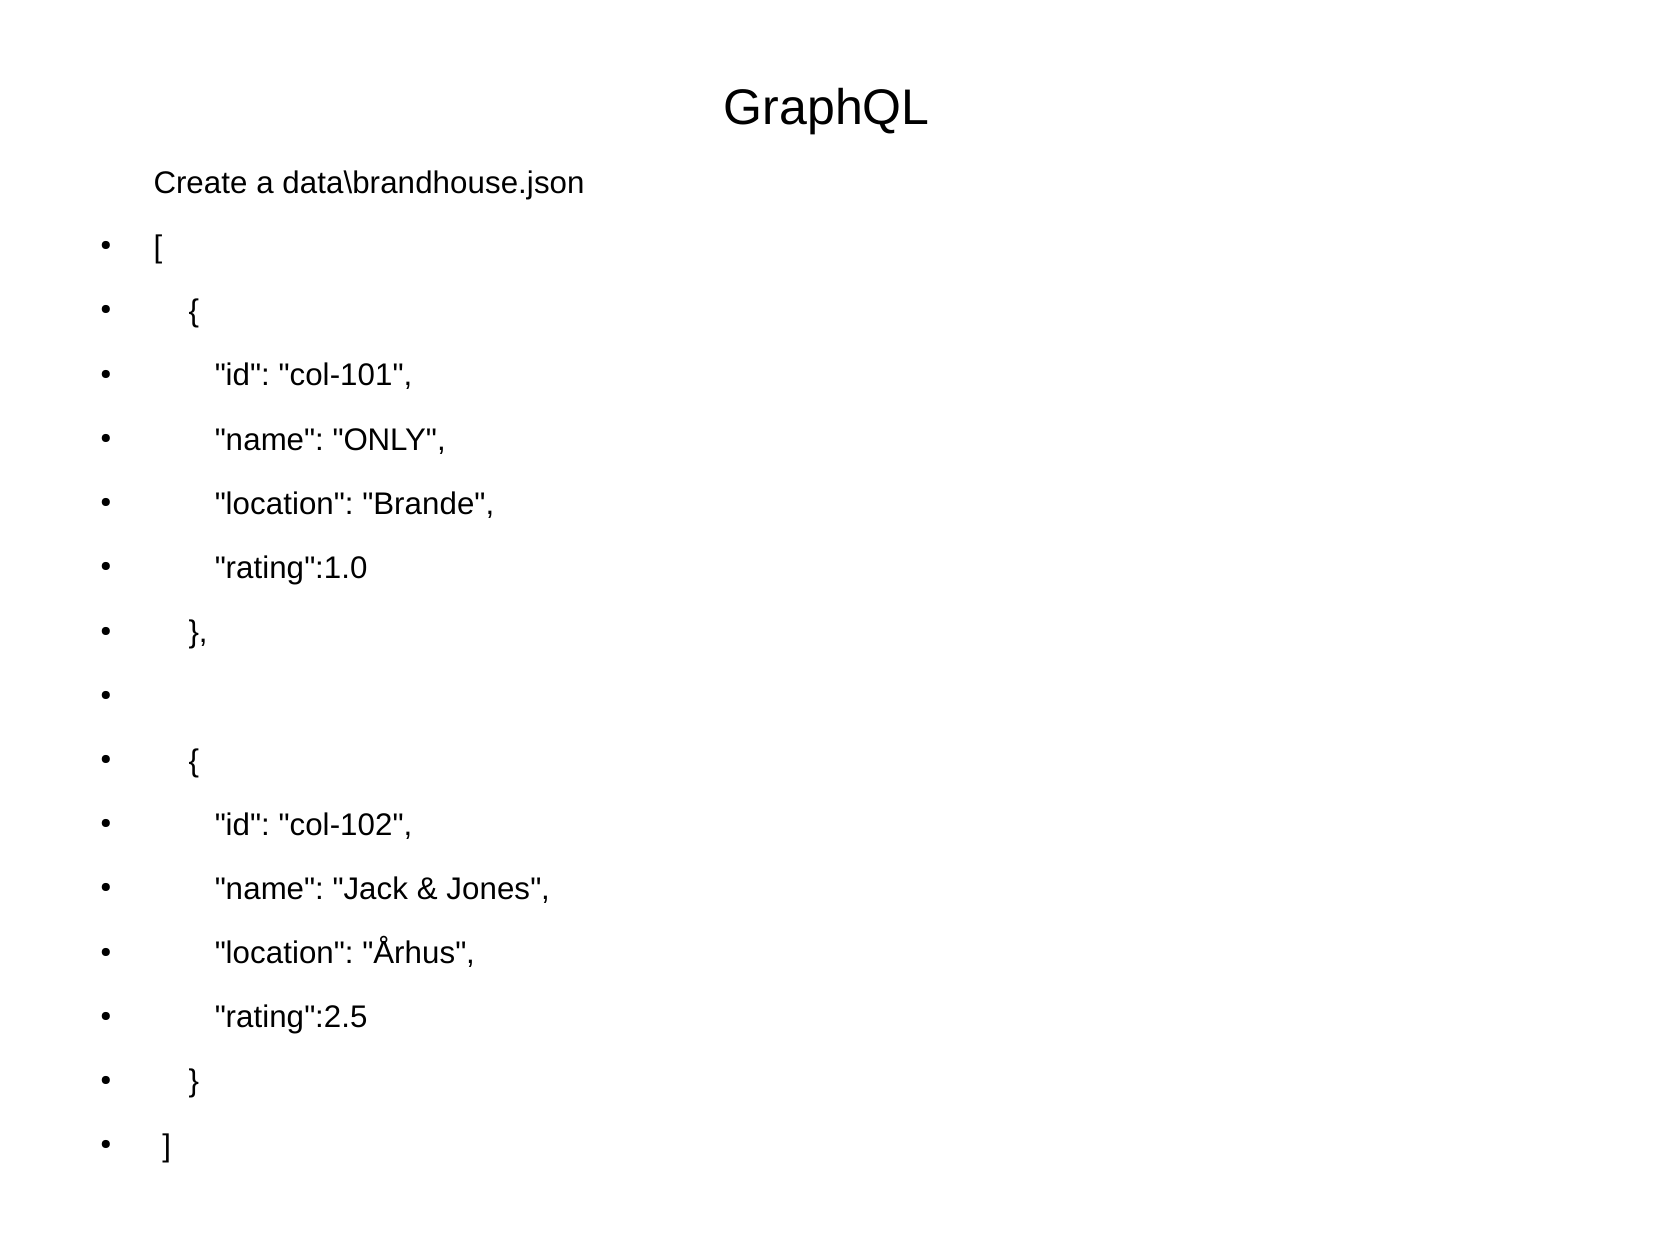

# GraphQL
Create a data\brandhouse.json
[
 {
 "id": "col-101",
 "name": "ONLY",
 "location": "Brande",
 "rating":1.0
 },
 {
 "id": "col-102",
 "name": "Jack & Jones",
 "location": "Århus",
 "rating":2.5
 }
 ]